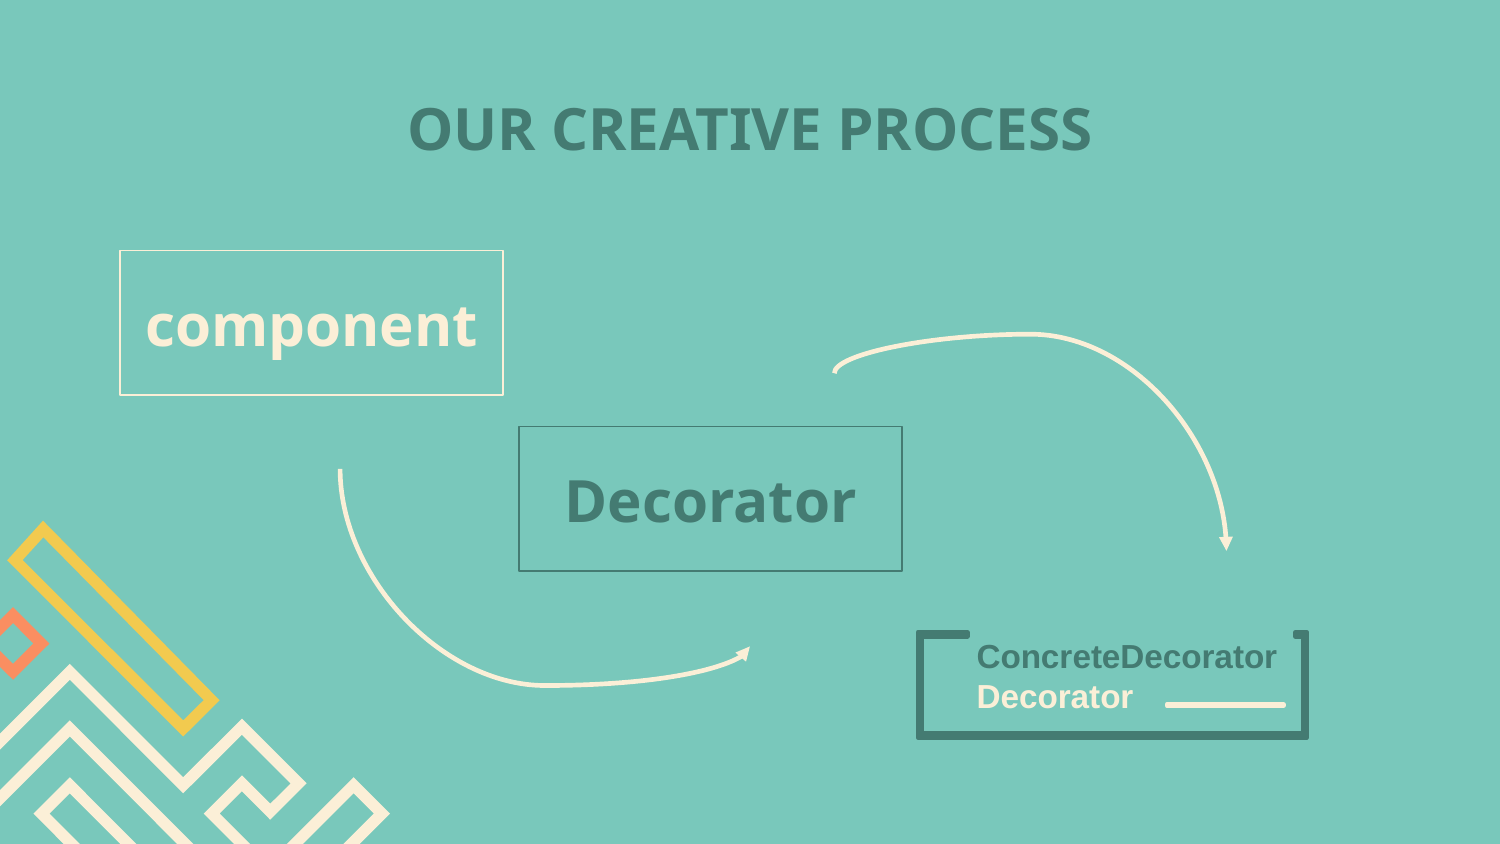

# OUR CREATIVE PROCESS
component
Decorator
ConcreteDecorator
Decorator